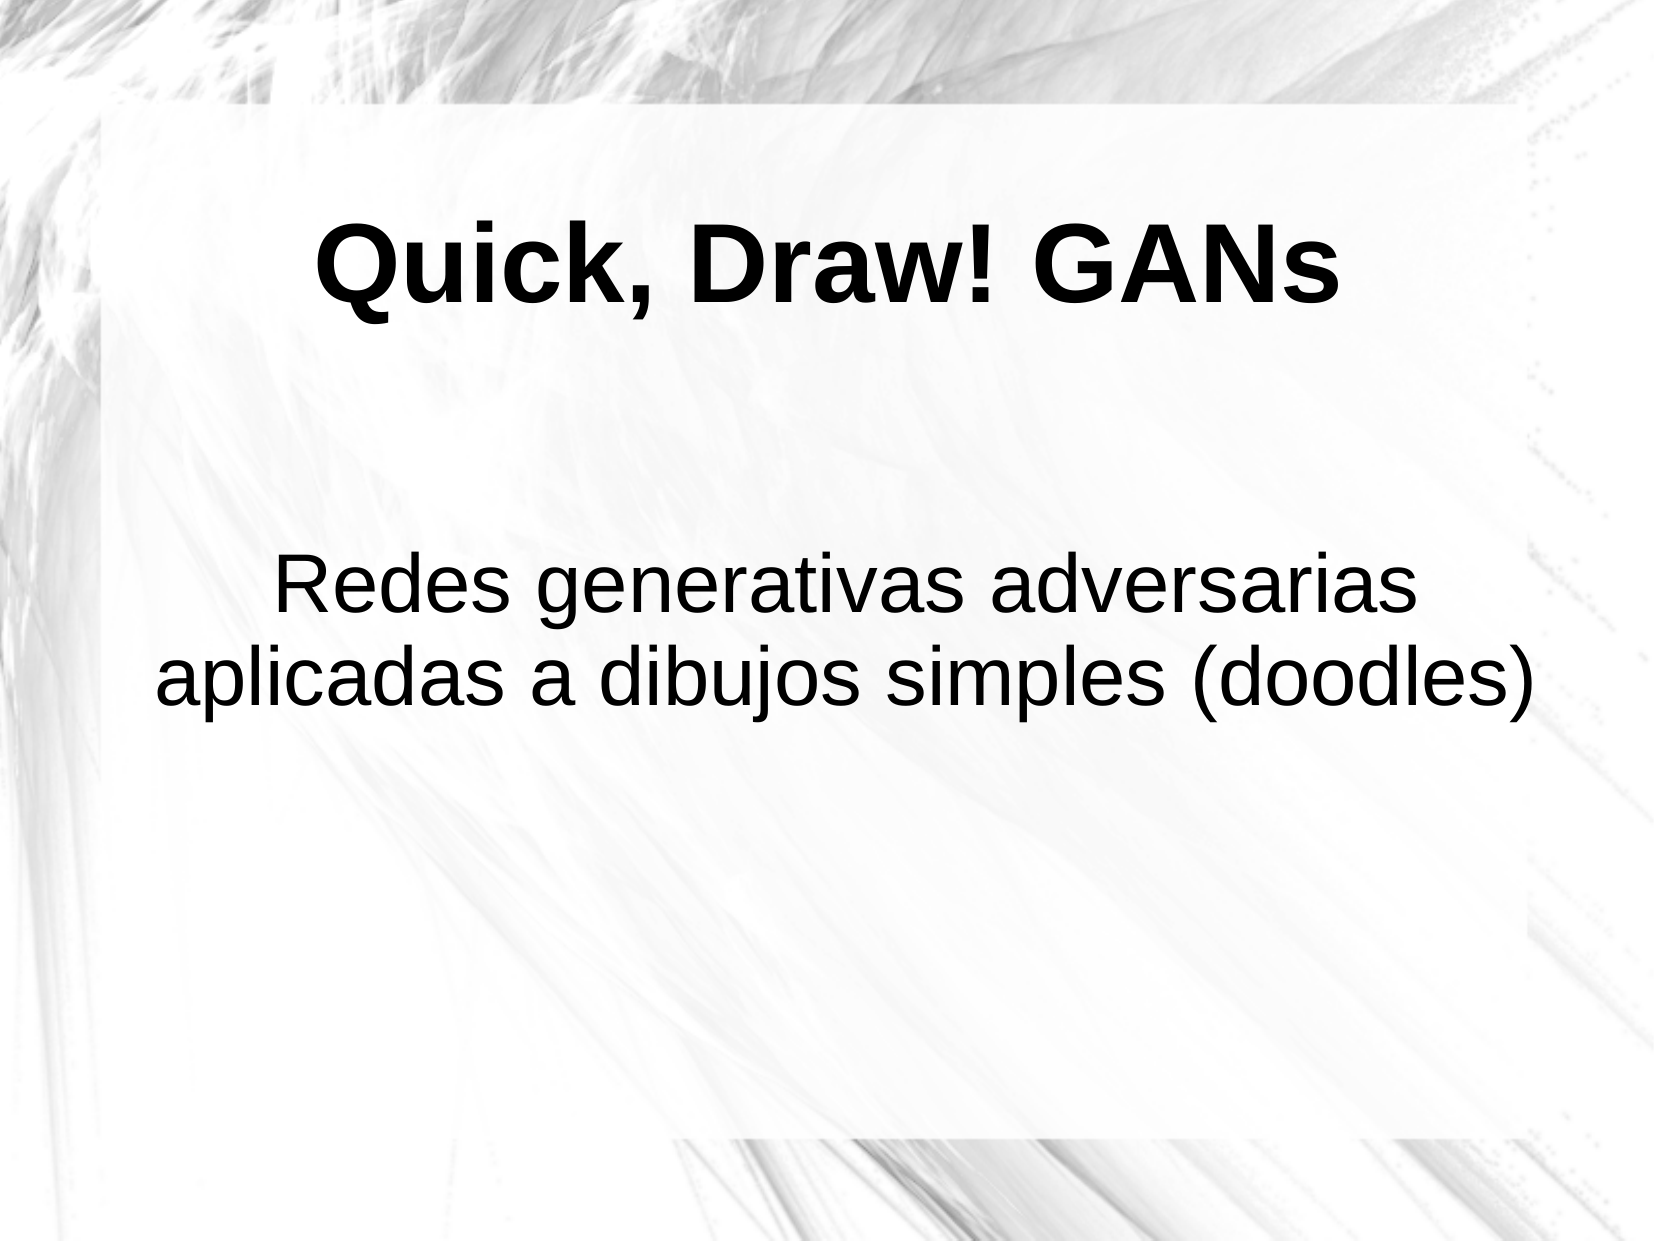

# Quick, Draw! GANs
Redes generativas adversarias aplicadas a dibujos simples (doodles)